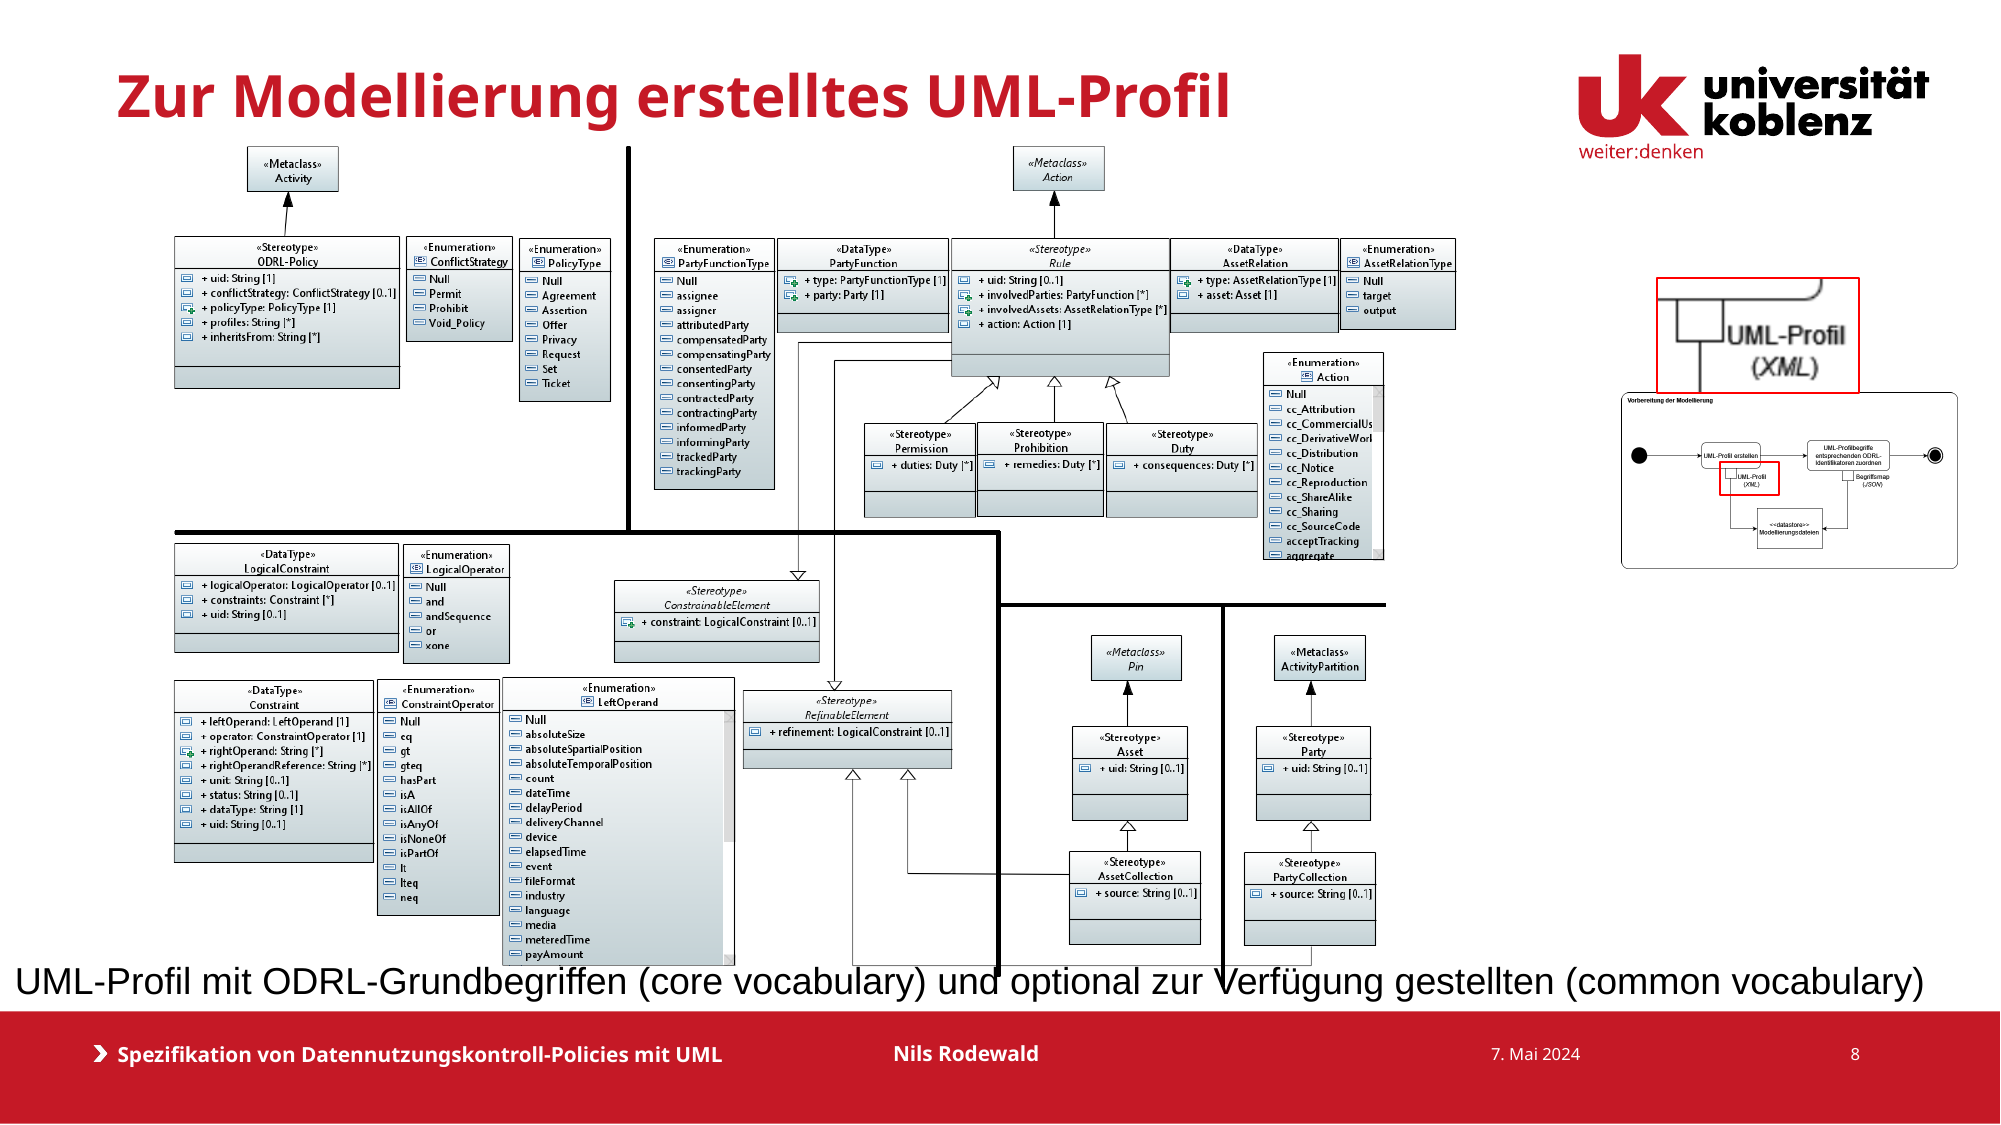

# Zur Modellierung erstelltes UML-Profil
UML-Profil mit ODRL-Grundbegriffen (core vocabulary) und optional zur Verfügung gestellten (common vocabulary)